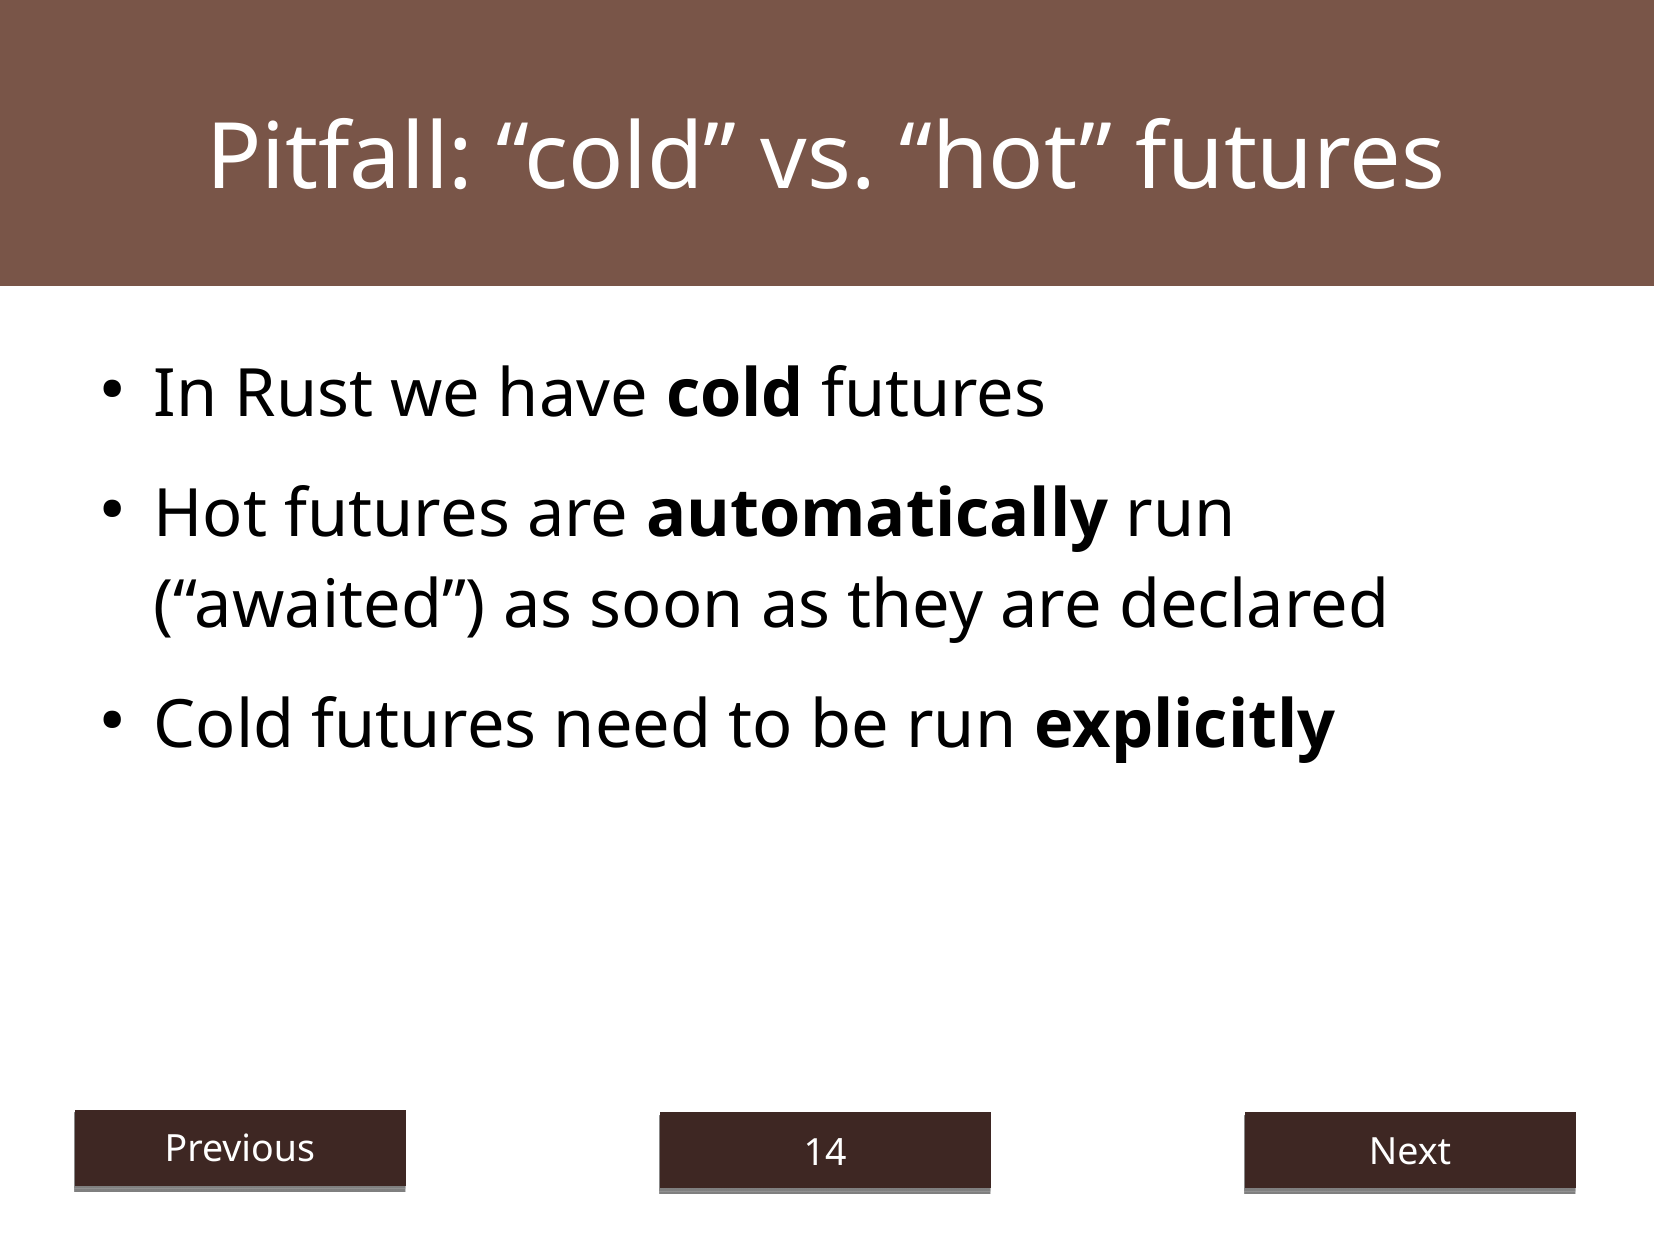

# Pitfall: “cold” vs. “hot” futures
In Rust we have cold futures
Hot futures are automatically run (“awaited”) as soon as they are declared
Cold futures need to be run explicitly
Previous
Next